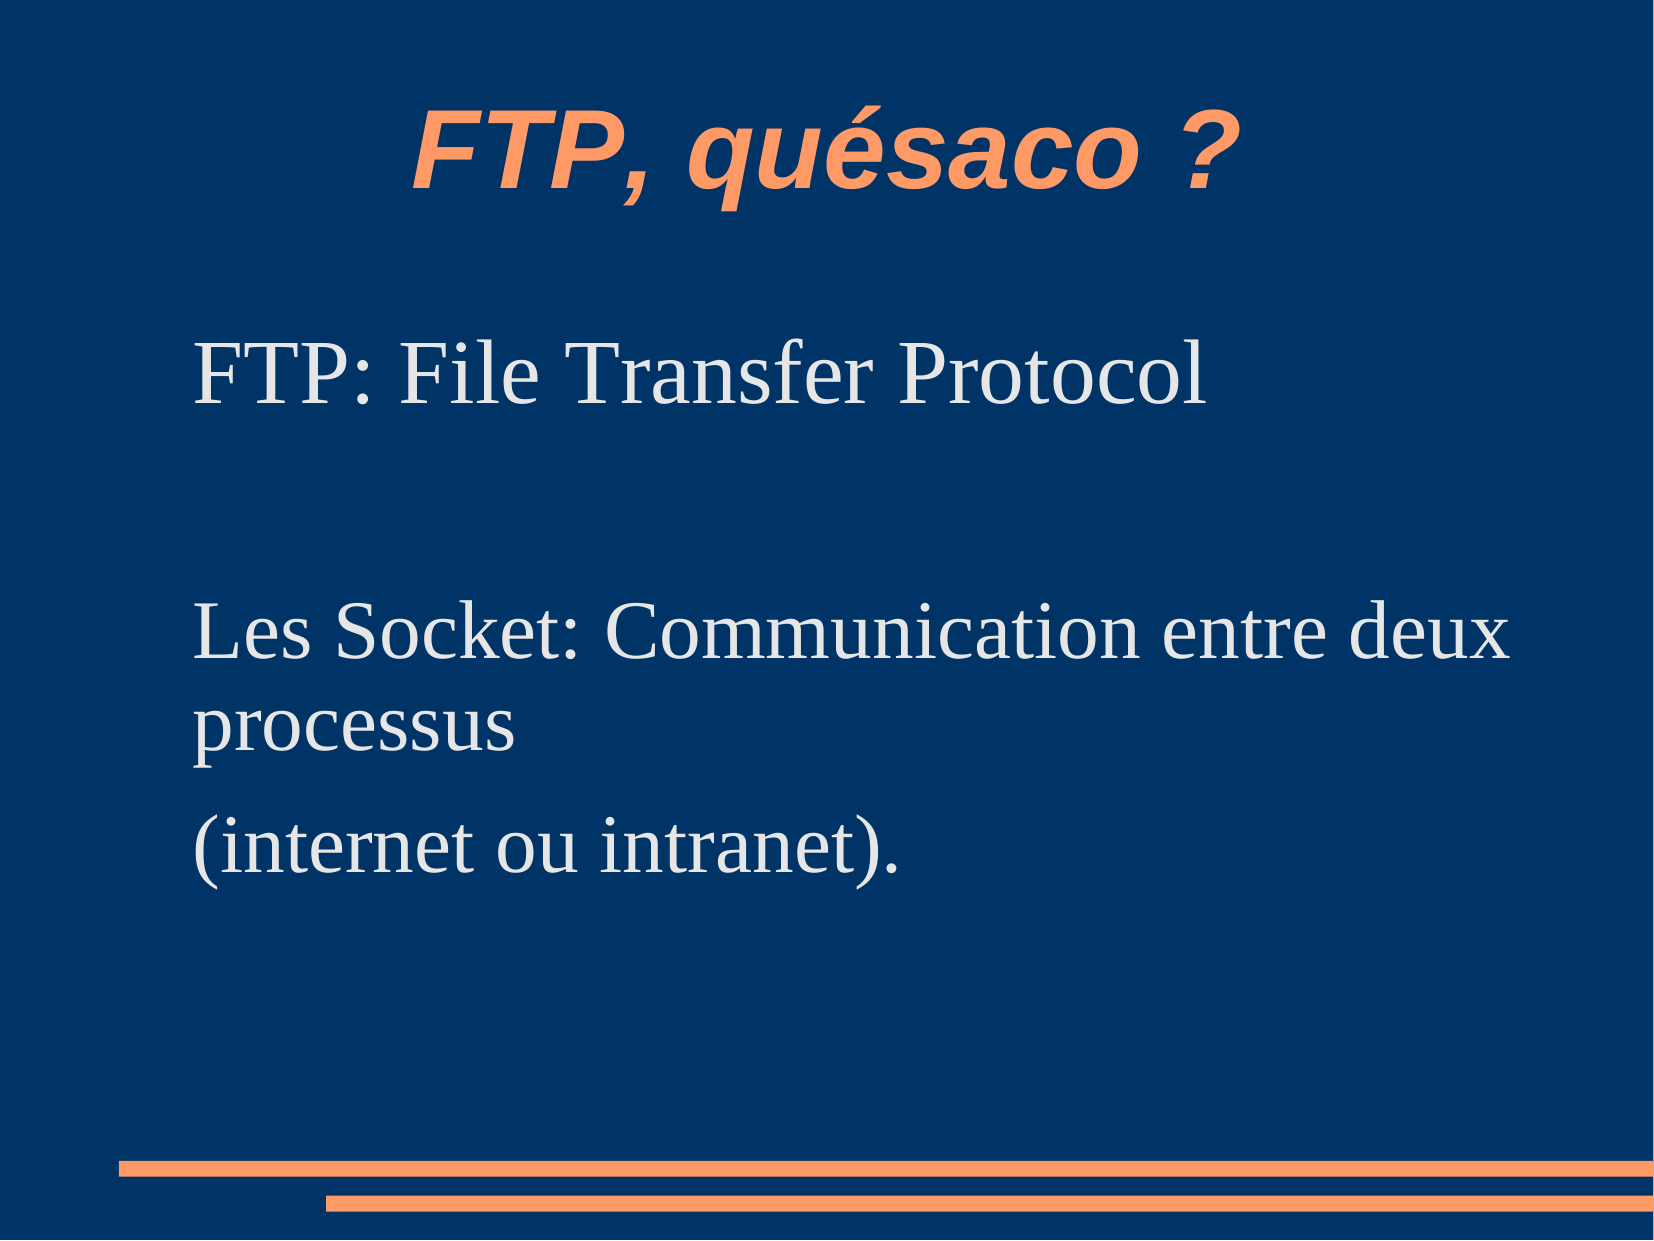

# FTP, quésaco ?
FTP: File Transfer Protocol
Les Socket: Communication entre deux processus
(internet ou intranet).